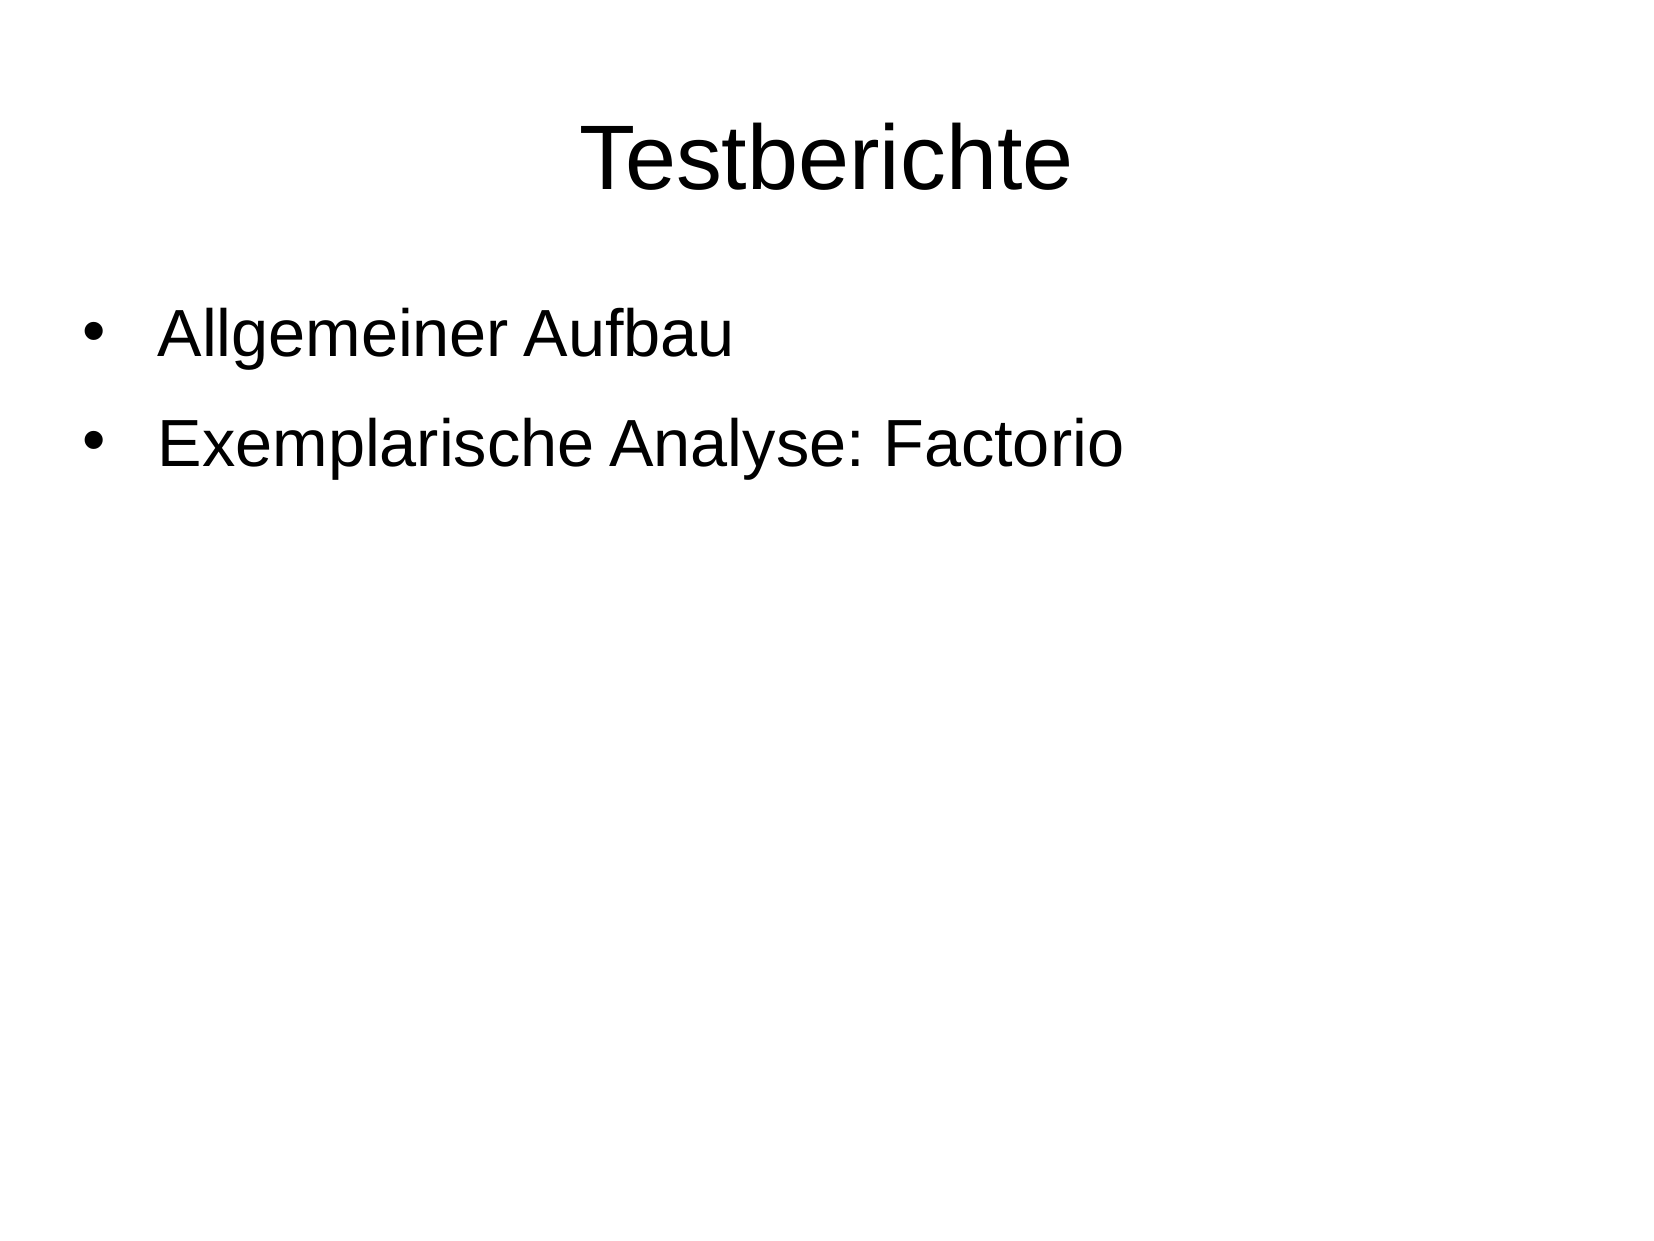

# Testberichte
Allgemeiner Aufbau
Exemplarische Analyse: Factorio